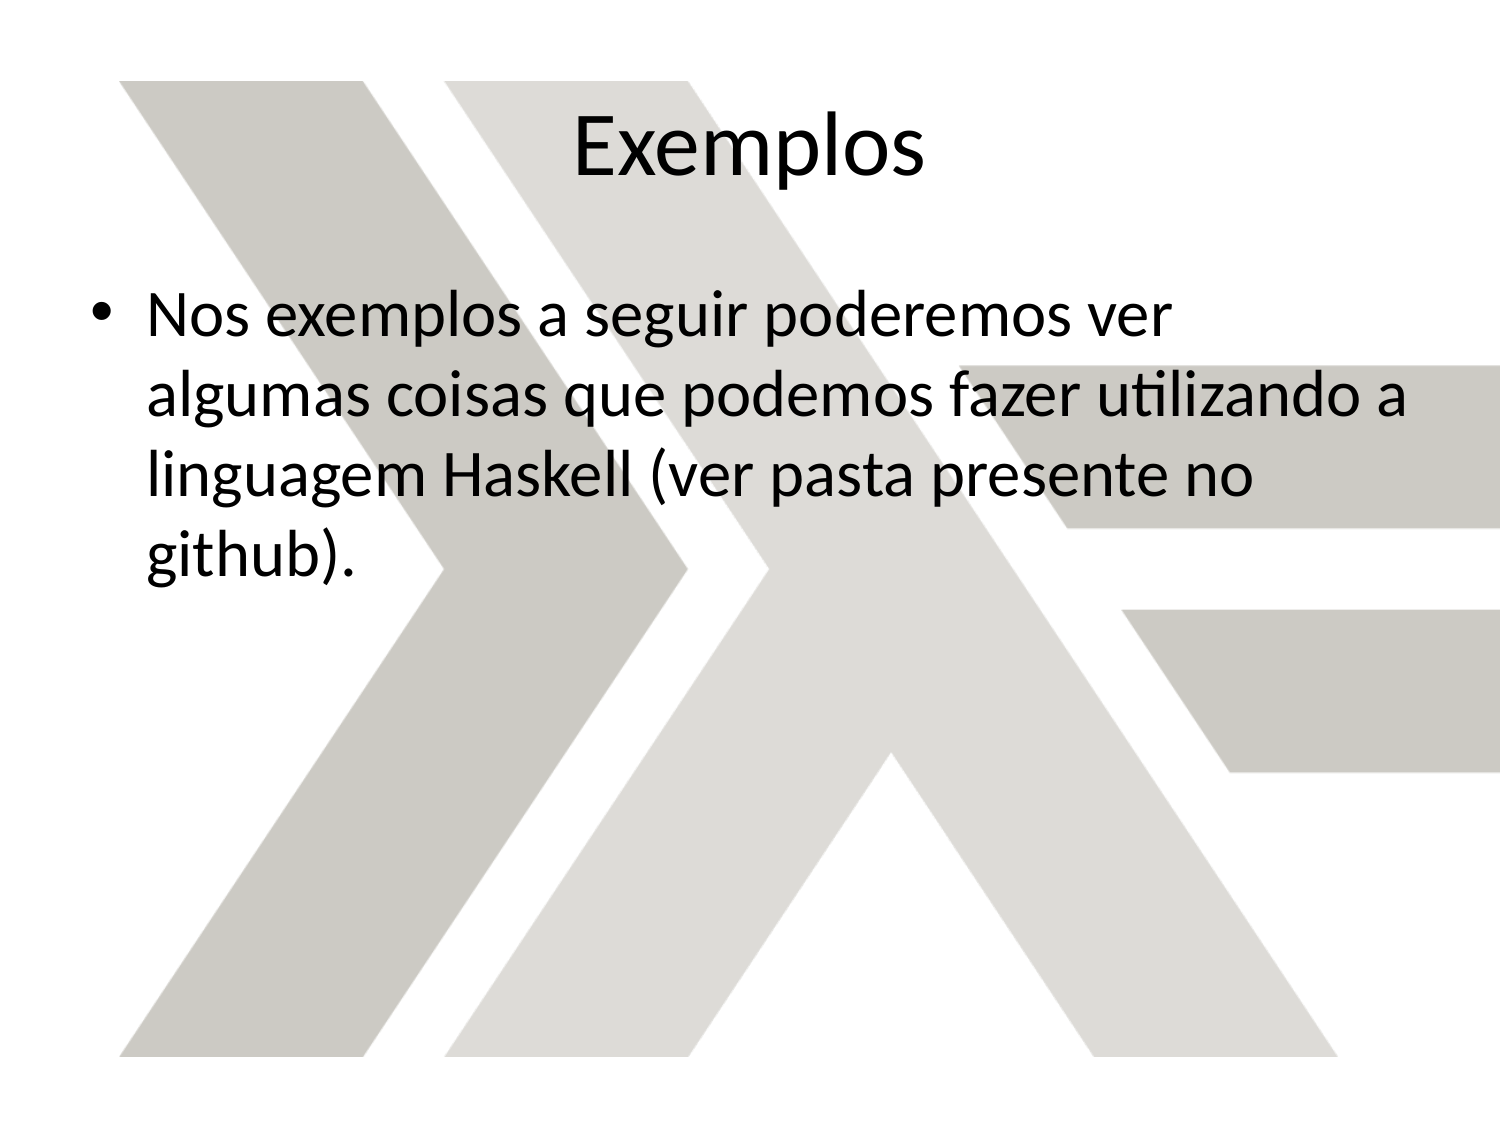

# Exemplos
Nos exemplos a seguir poderemos ver algumas coisas que podemos fazer utilizando a linguagem Haskell (ver pasta presente no github).